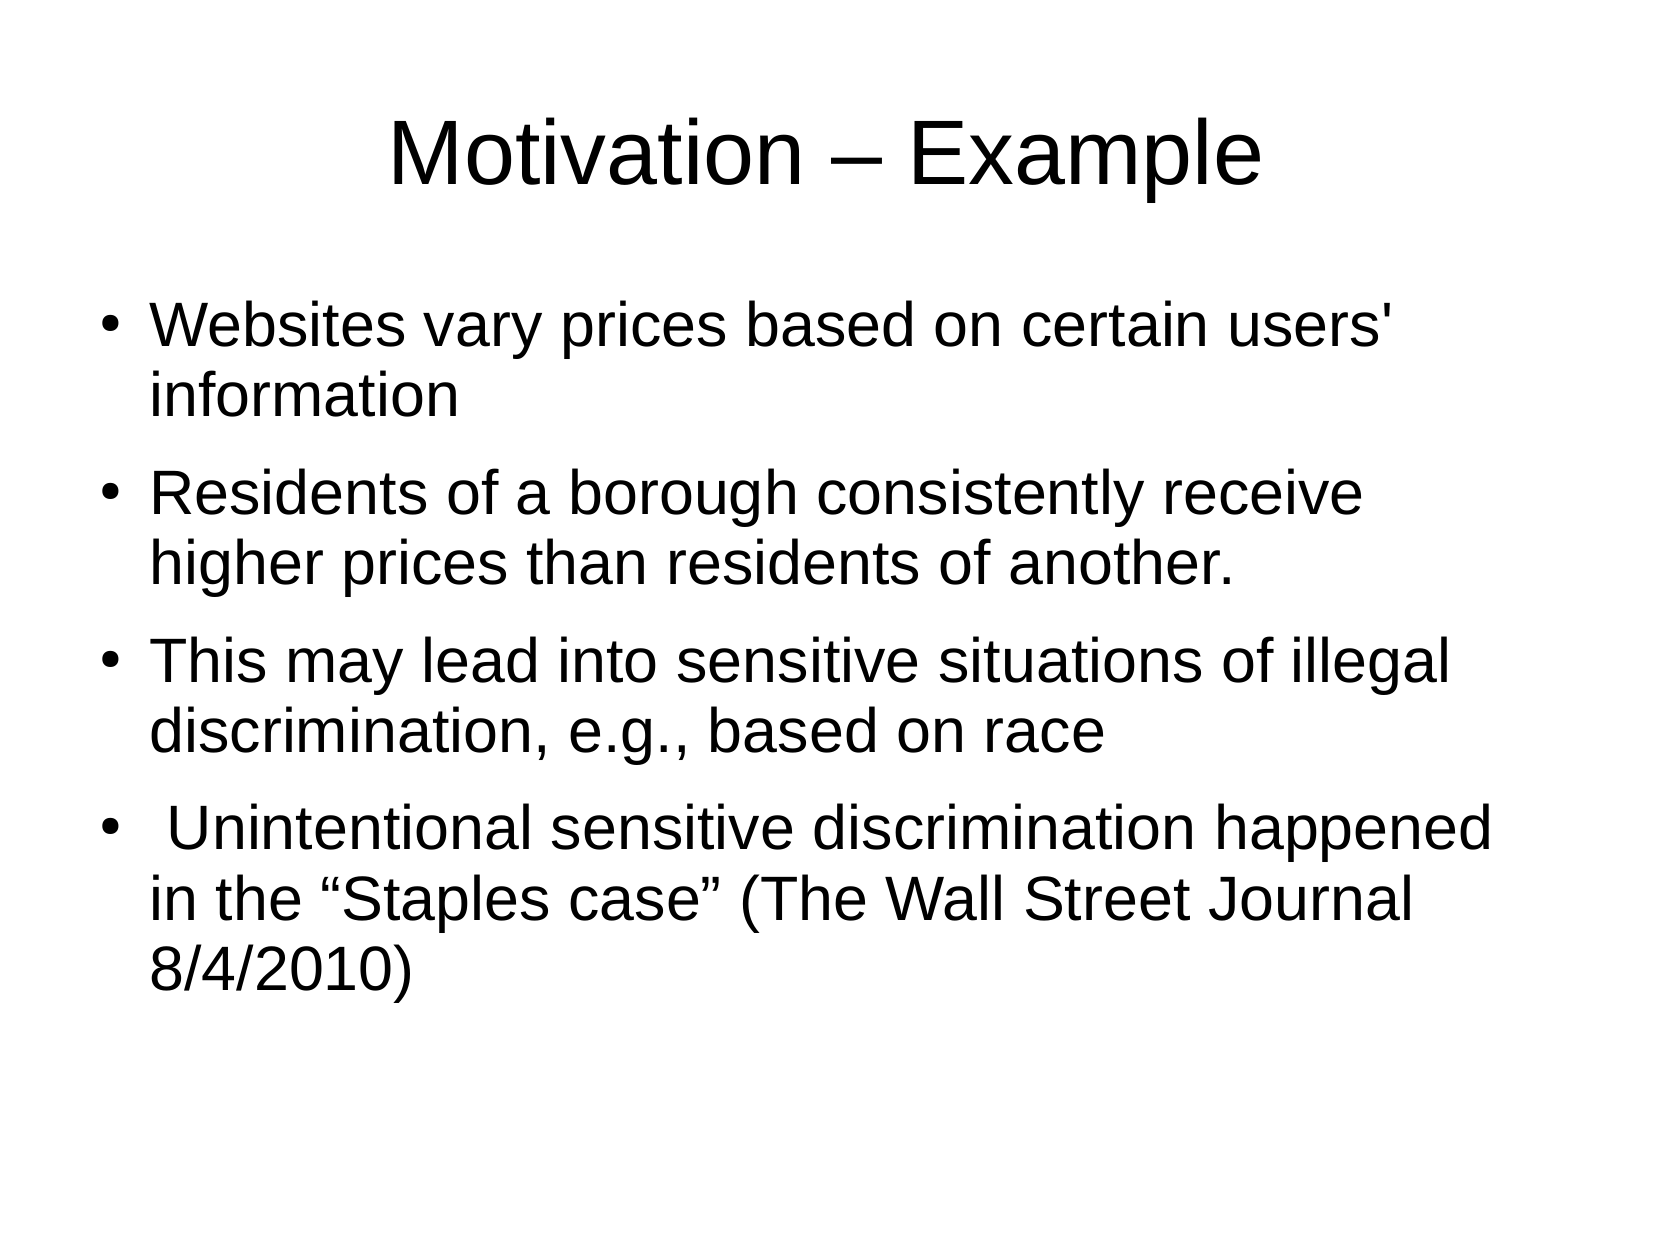

# Motivation – Example
Websites vary prices based on certain users' information
Residents of a borough consistently receive higher prices than residents of another.
This may lead into sensitive situations of illegal discrimination, e.g., based on race
 Unintentional sensitive discrimination happened in the “Staples case” (The Wall Street Journal 8/4/2010)